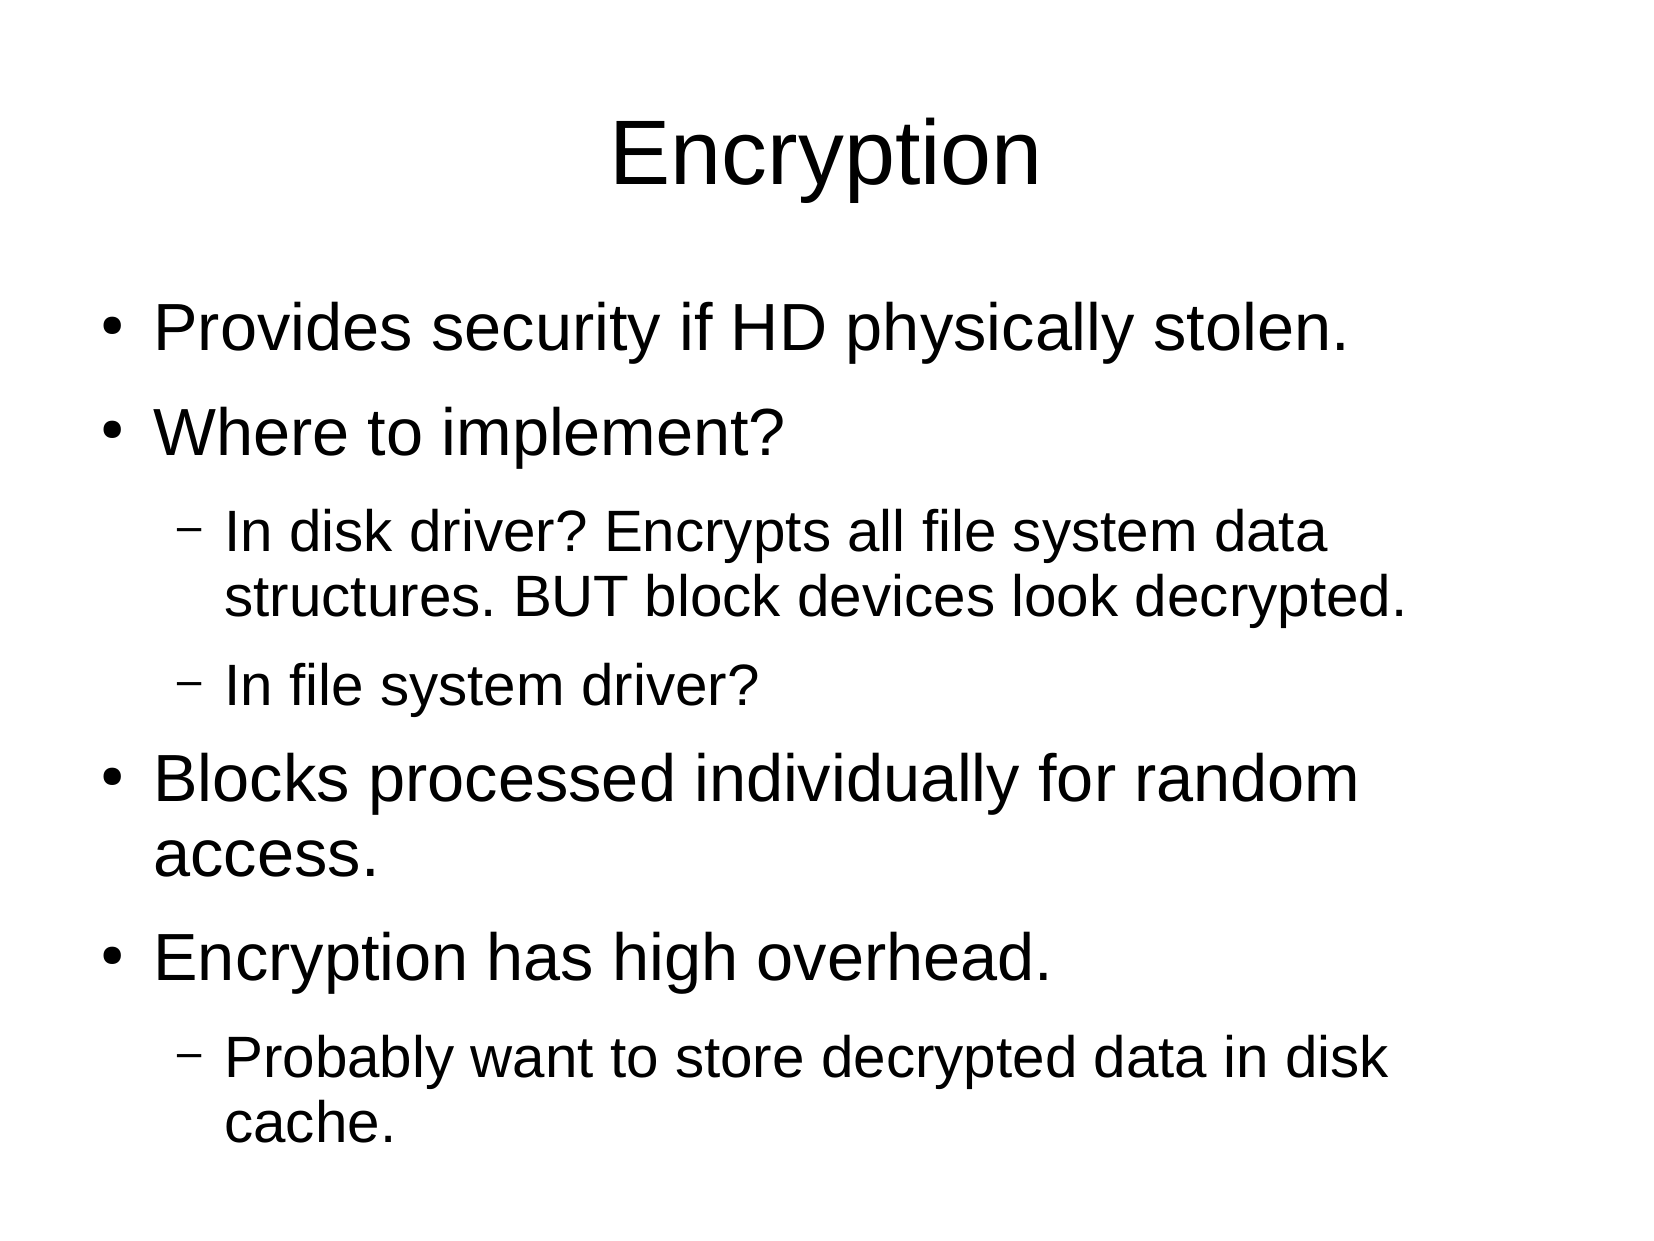

# Encryption
Provides security if HD physically stolen.
Where to implement?
In disk driver? Encrypts all file system data structures. BUT block devices look decrypted.
In file system driver?
Blocks processed individually for random access.
Encryption has high overhead.
Probably want to store decrypted data in disk cache.